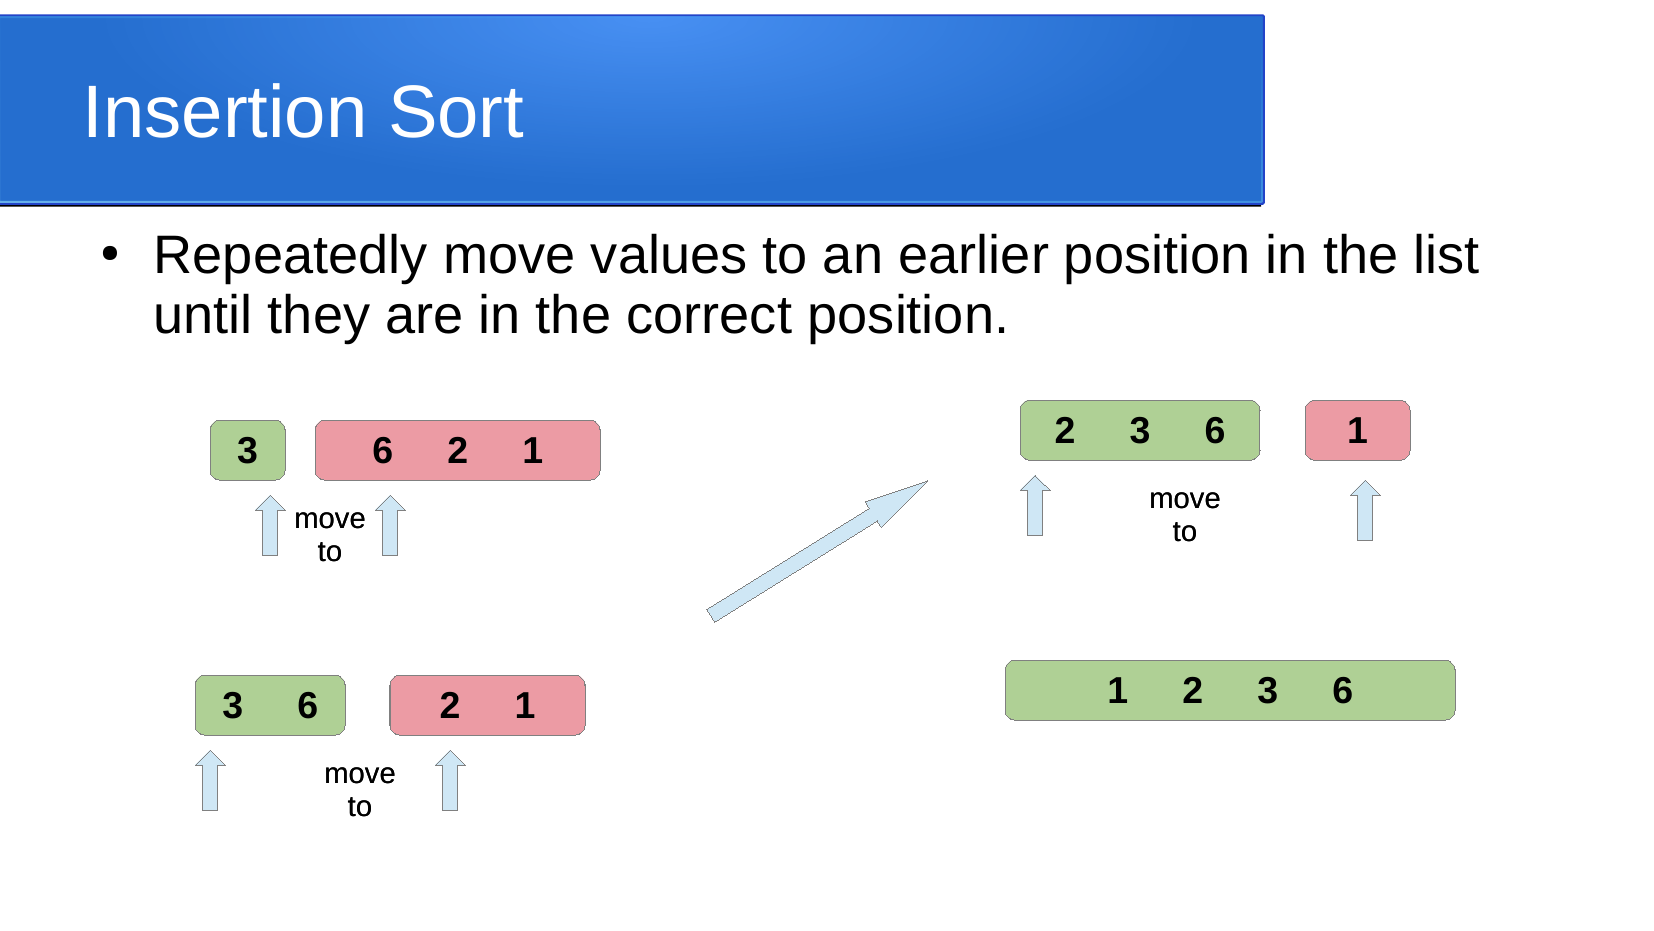

# Insertion Sort
Repeatedly move values to an earlier position in the list until they are in the correct position.
3	6
2	3	6
1
3
3
6	2	1
6	2	1
move
to
move
to
move
to
move
to
1	2	3	6
3	6
3	6
2	1
2	1
move
to
move
to